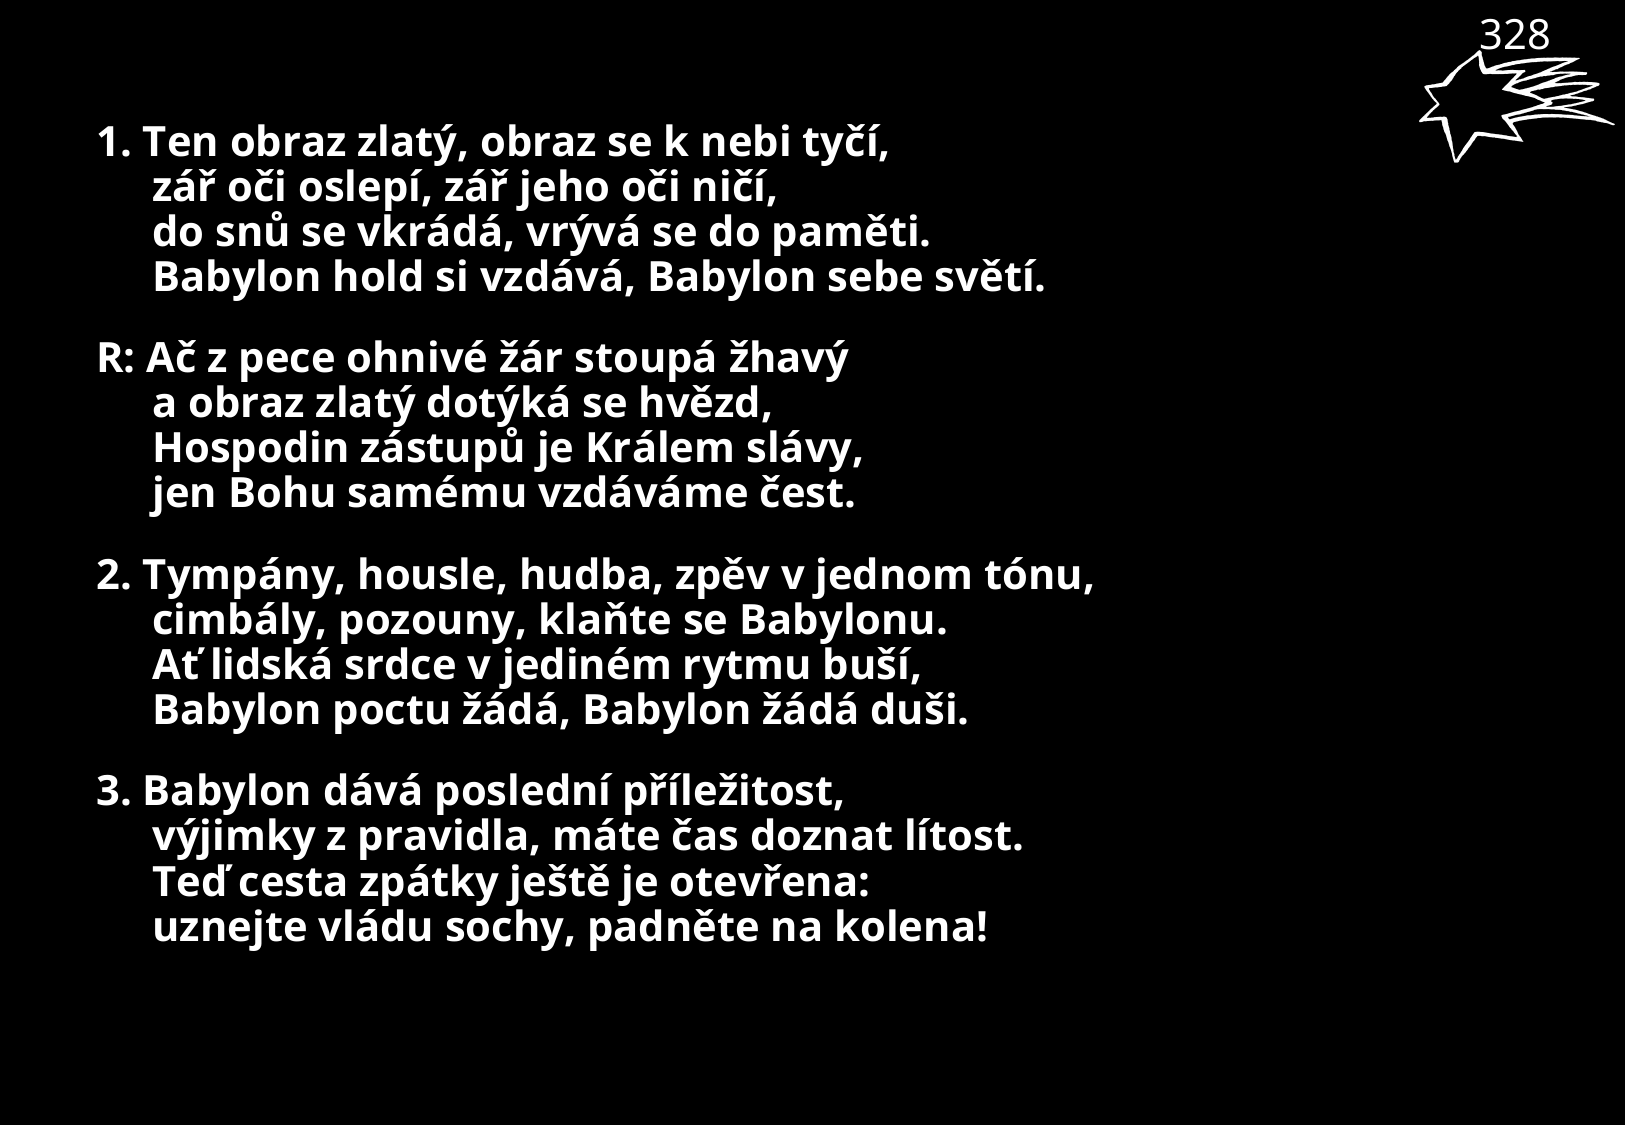

328
# 1. Ten obraz zlatý, obraz se k nebi tyčí, zář oči oslepí, zář jeho oči ničí, do snů se vkrádá, vrývá se do paměti. Babylon hold si vzdává, Babylon sebe světí.
R: Ač z pece ohnivé žár stoupá žhavý
a obraz zlatý dotýká se hvězd,
Hospodin zástupů je Králem slávy,
jen Bohu samému vzdáváme čest.
2. Tympány, housle, hudba, zpěv v jednom tónu,
cimbály, pozouny, klaňte se Babylonu.
Ať lidská srdce v jediném rytmu buší,
Babylon poctu žádá, Babylon žádá duši.
3. Babylon dává poslední příležitost,
výjimky z pravidla, máte čas doznat lítost.
Teď cesta zpátky ještě je otevřena:
uznejte vládu sochy, padněte na kolena!